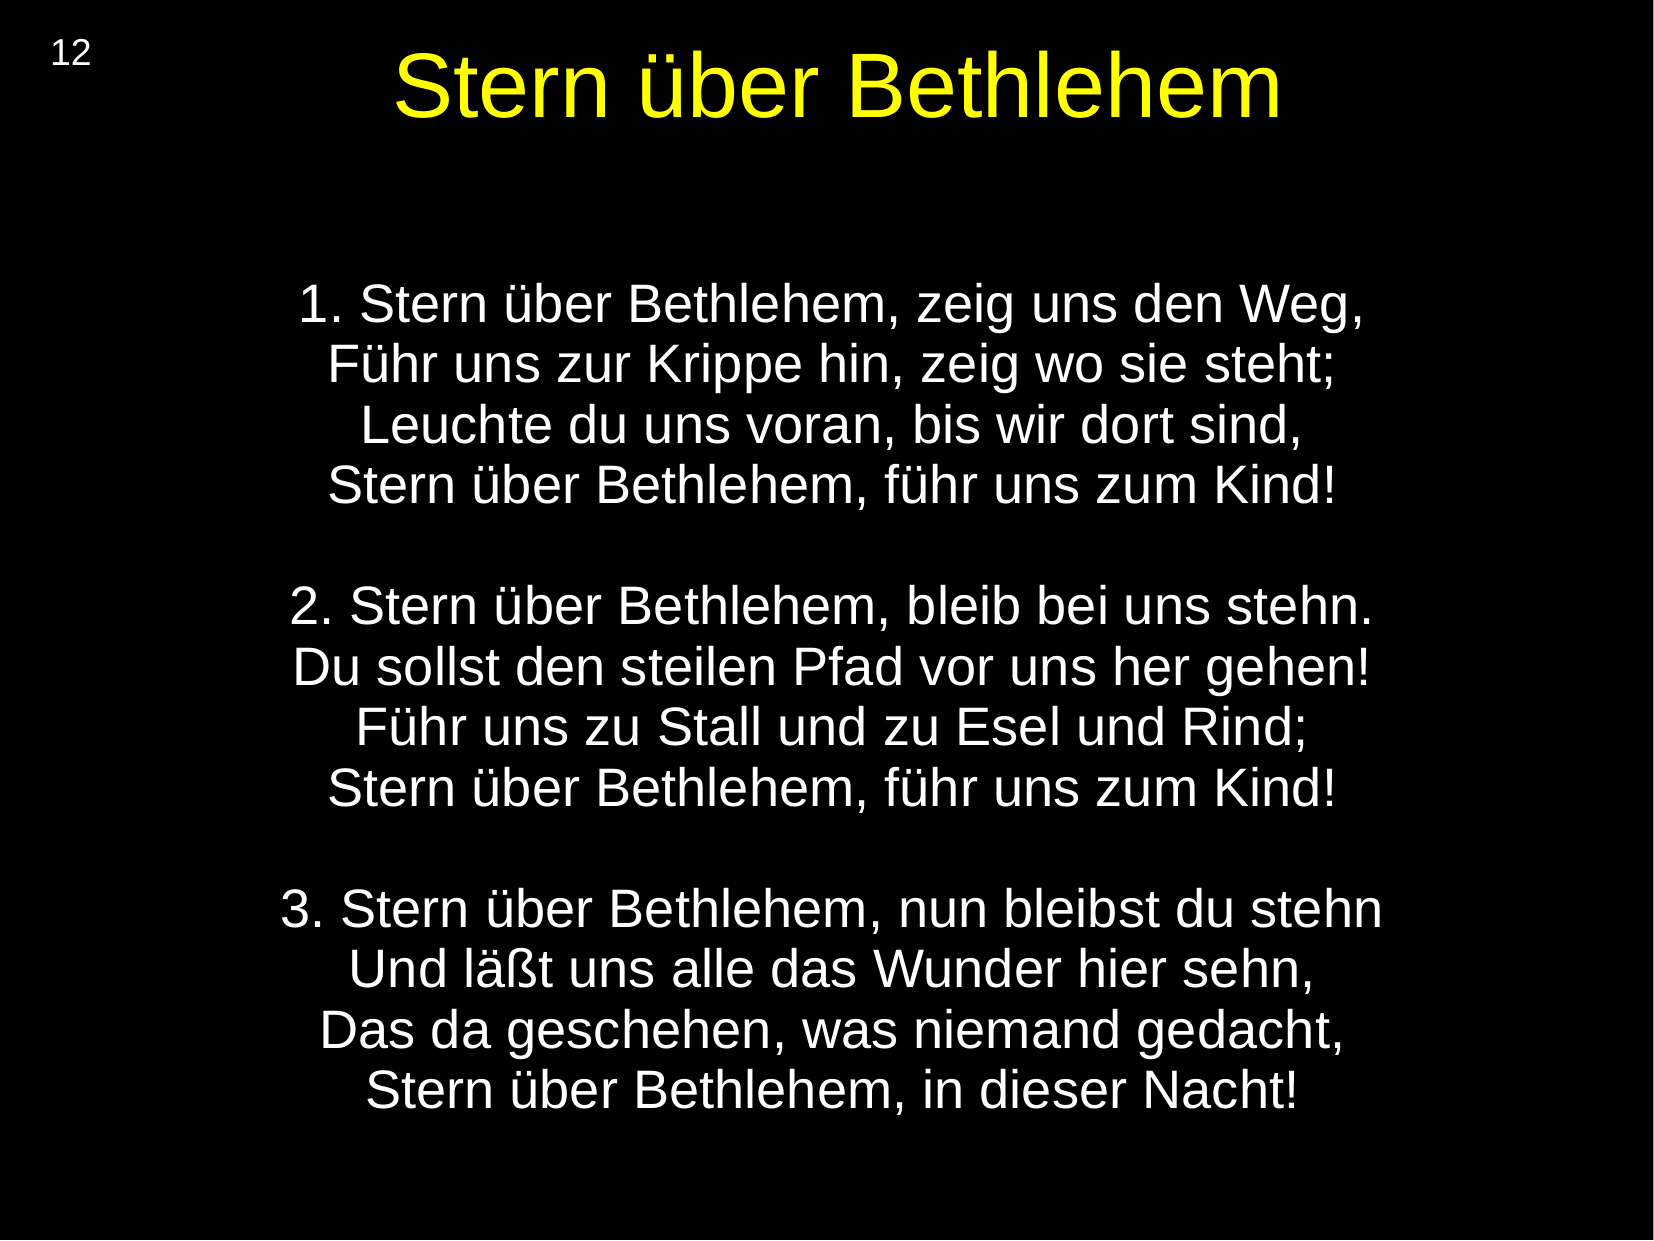

# Stern über Bethlehem
12
1. Stern über Bethlehem, zeig uns den Weg,
Führ uns zur Krippe hin, zeig wo sie steht;
Leuchte du uns voran, bis wir dort sind,
Stern über Bethlehem, führ uns zum Kind!
2. Stern über Bethlehem, bleib bei uns stehn.
Du sollst den steilen Pfad vor uns her gehen!
Führ uns zu Stall und zu Esel und Rind;
Stern über Bethlehem, führ uns zum Kind!
3. Stern über Bethlehem, nun bleibst du stehn
Und läßt uns alle das Wunder hier sehn,
Das da geschehen, was niemand gedacht,
Stern über Bethlehem, in dieser Nacht!